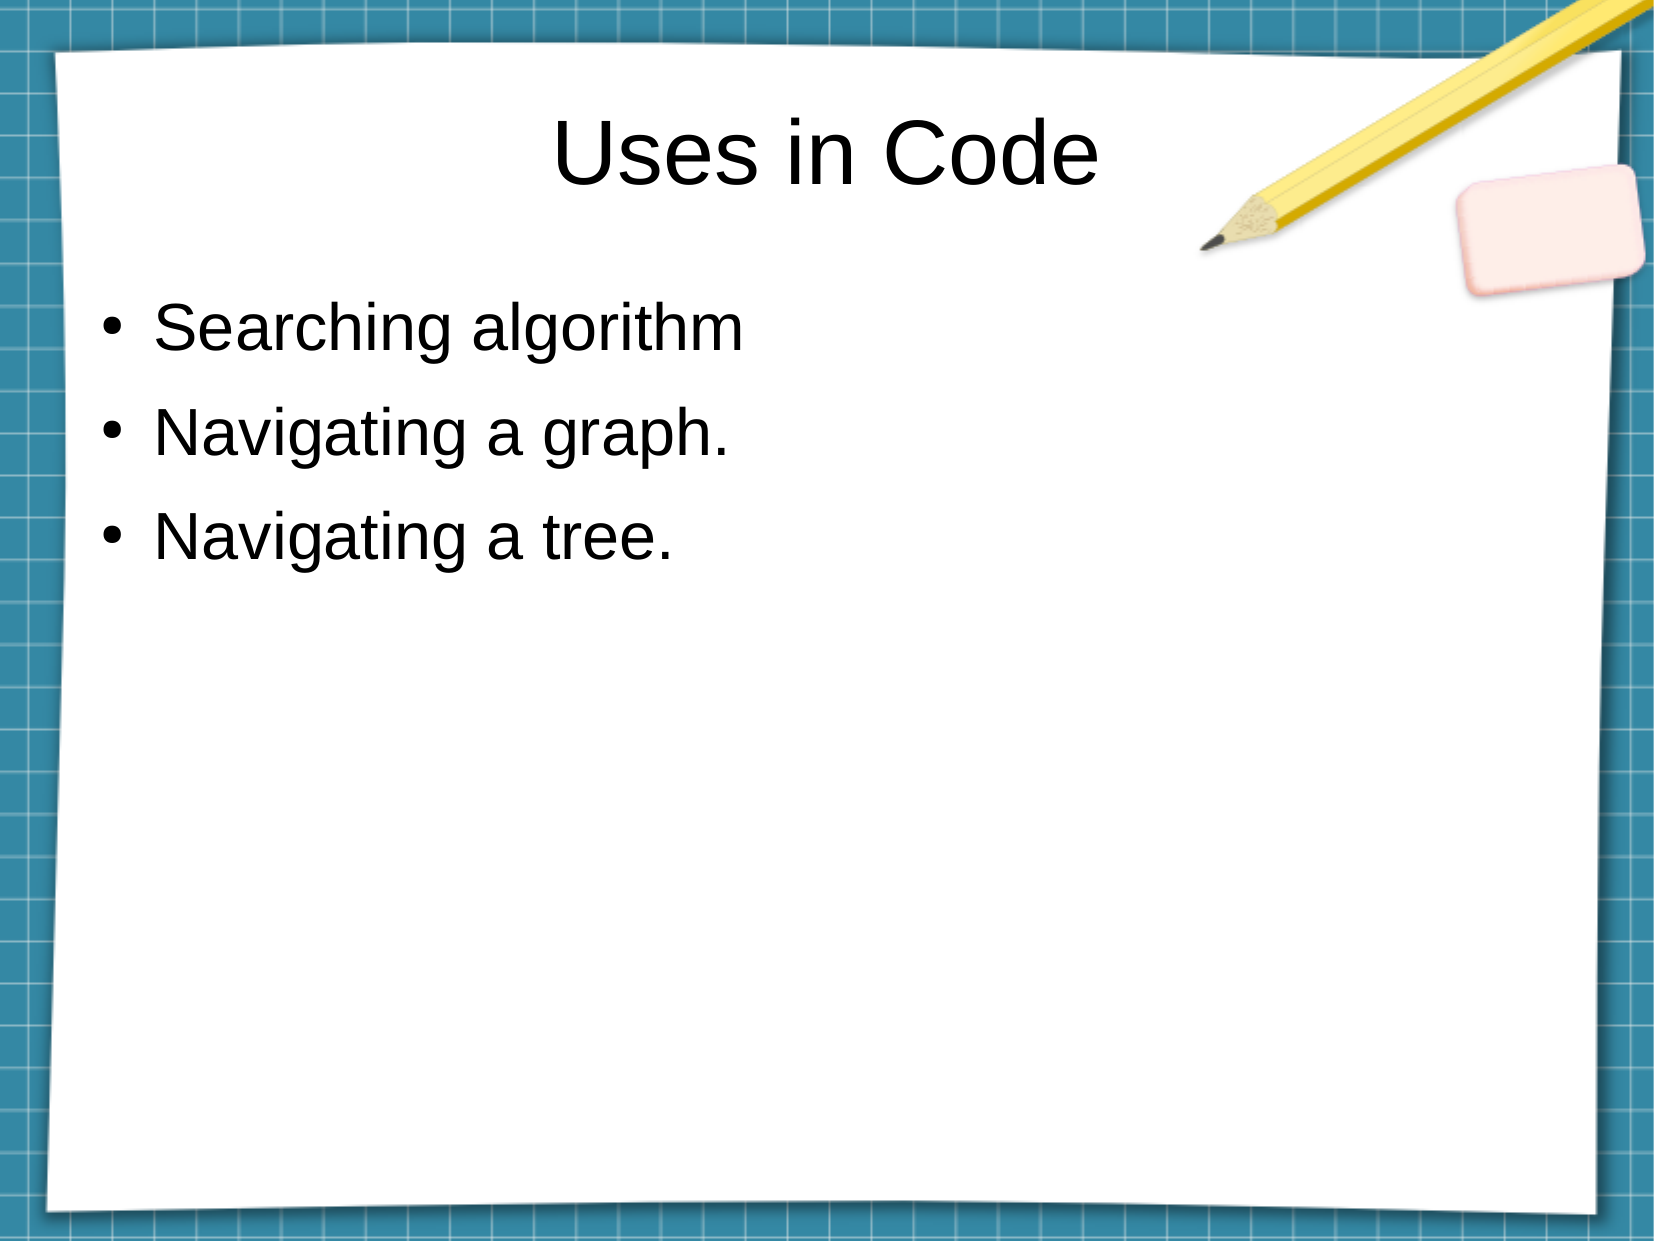

# Uses in Code
Searching algorithm
Navigating a graph.
Navigating a tree.